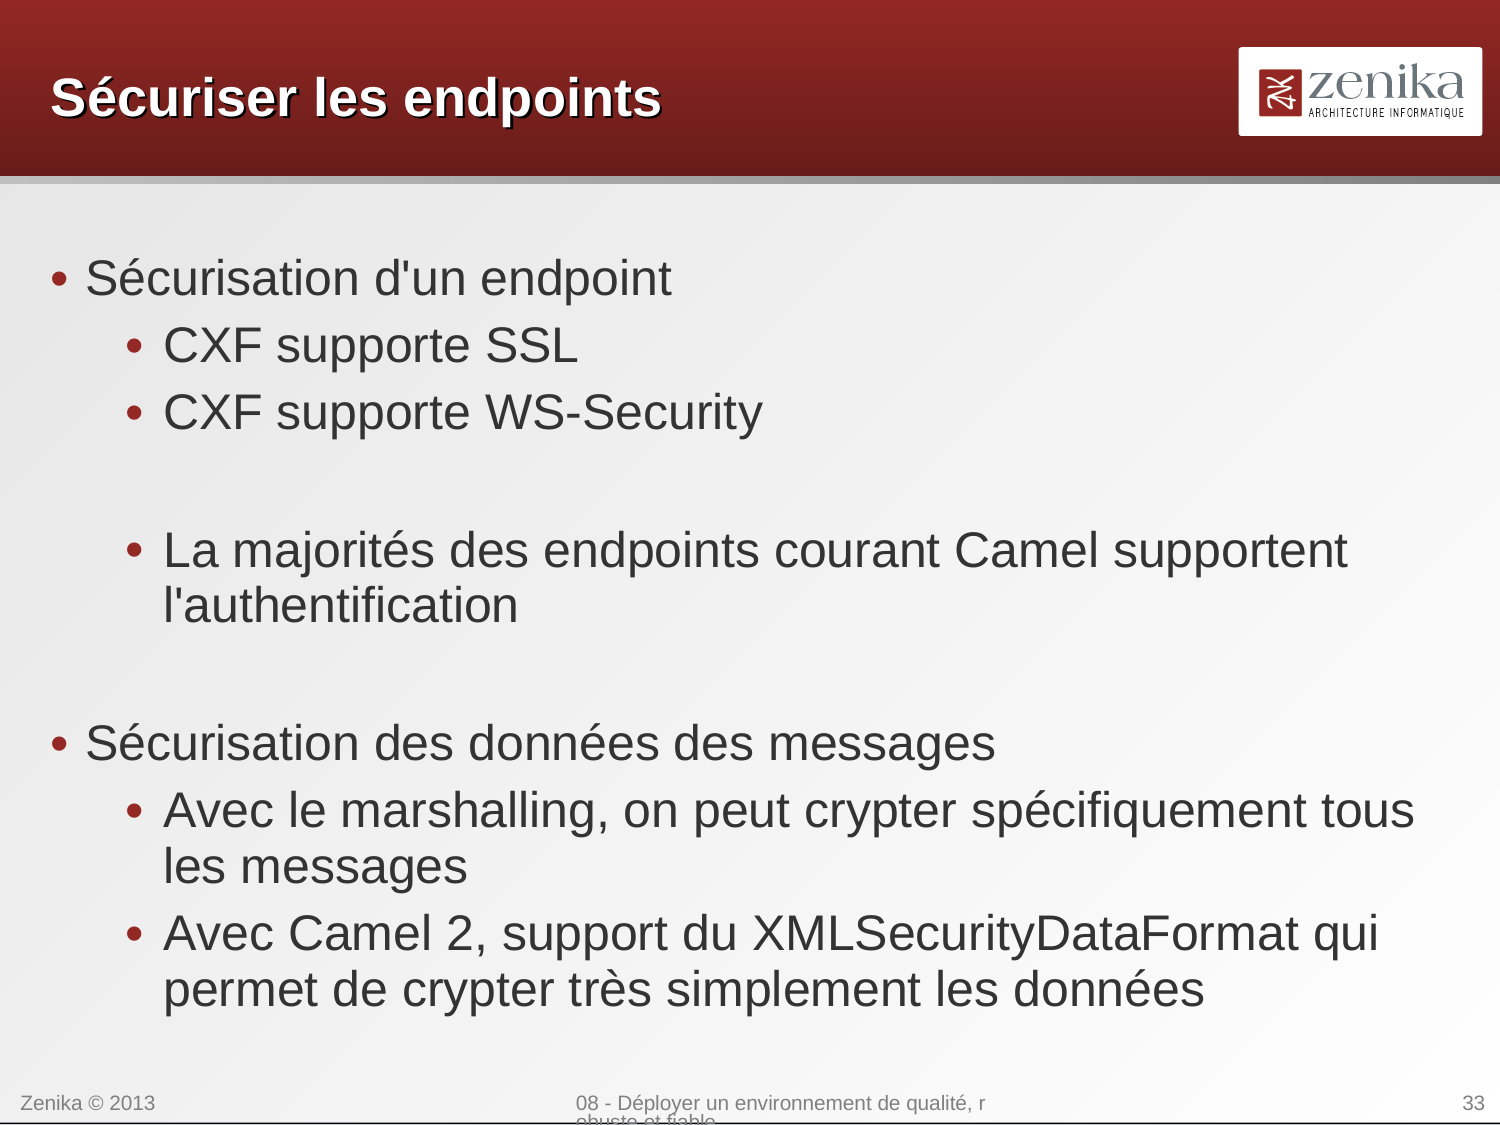

# Sécuriser les endpoints
Sécurisation d'un endpoint
CXF supporte SSL
CXF supporte WS-Security
La majorités des endpoints courant Camel supportent l'authentification
Sécurisation des données des messages
Avec le marshalling, on peut crypter spécifiquement tous les messages
Avec Camel 2, support du XMLSecurityDataFormat qui permet de crypter très simplement les données